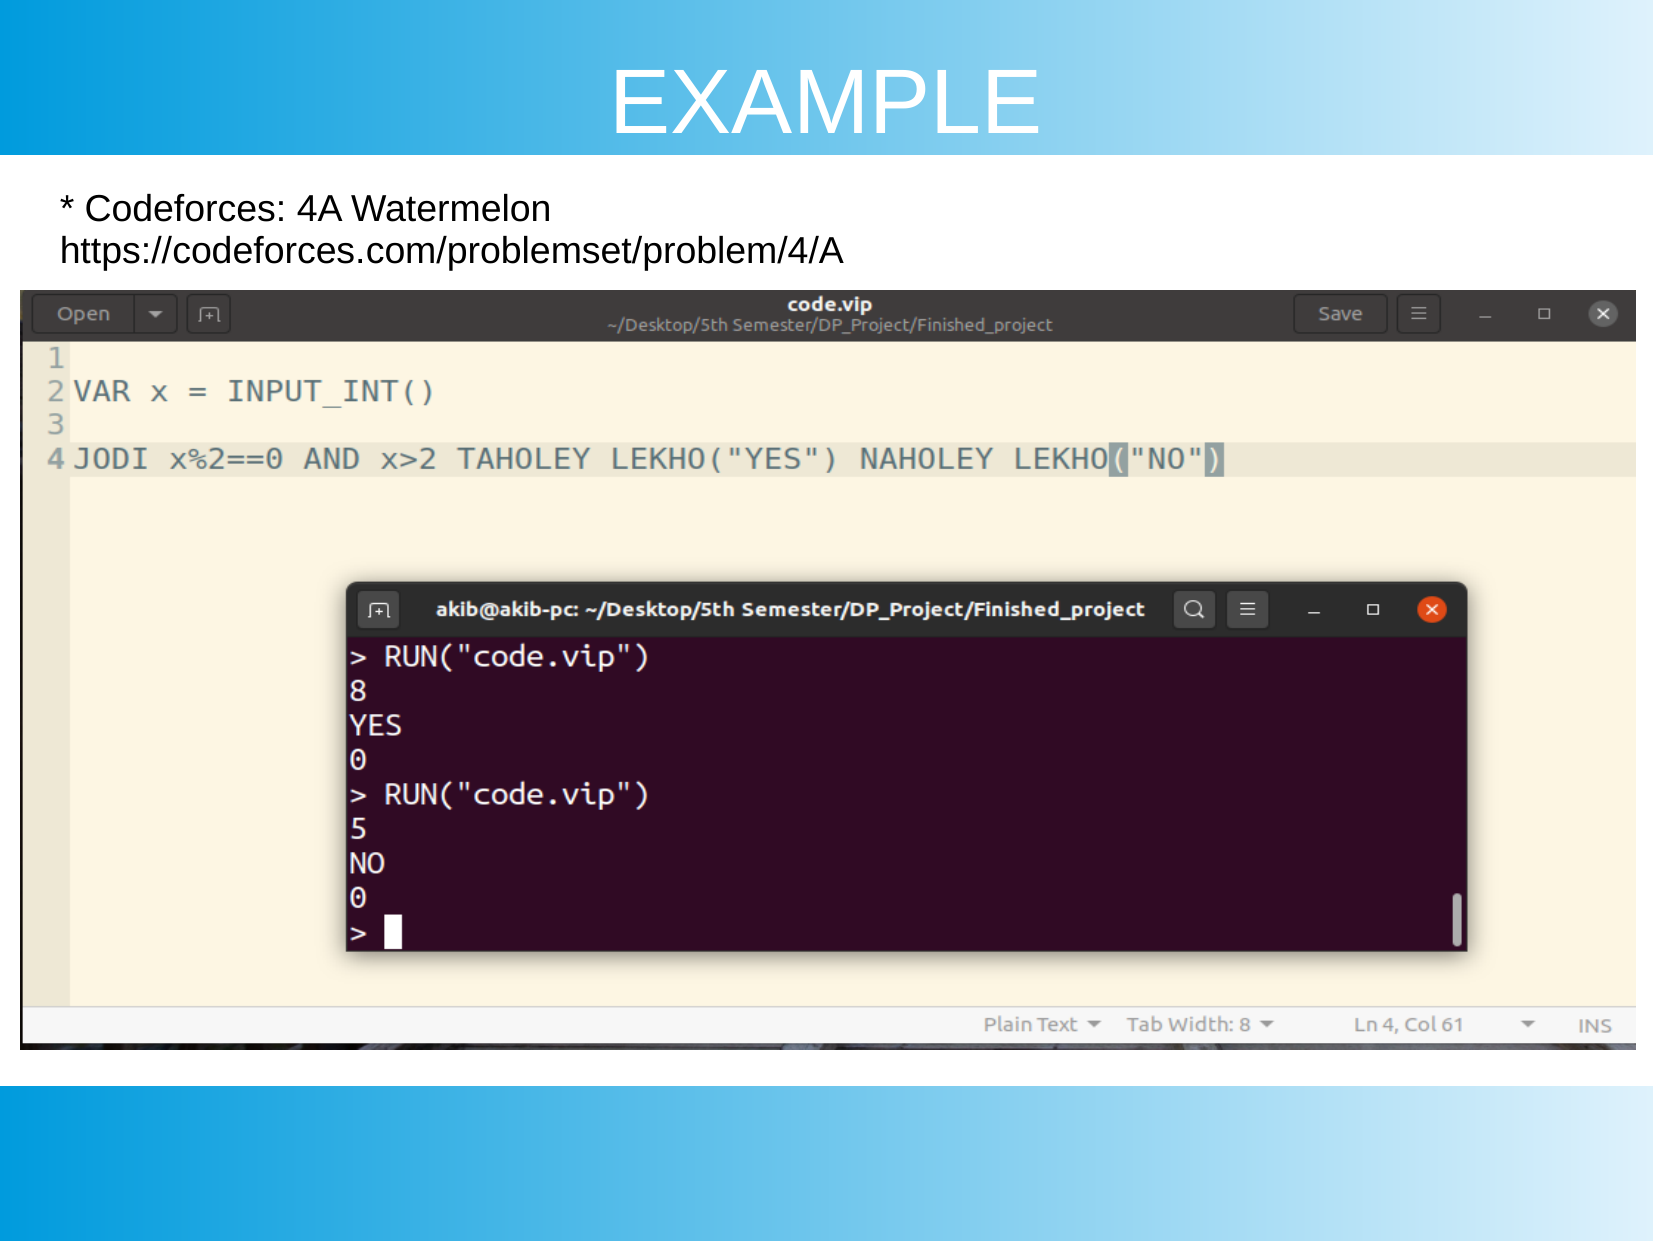

# EXAMPLE
* Codeforces: 4A Watermelon
https://codeforces.com/problemset/problem/4/A